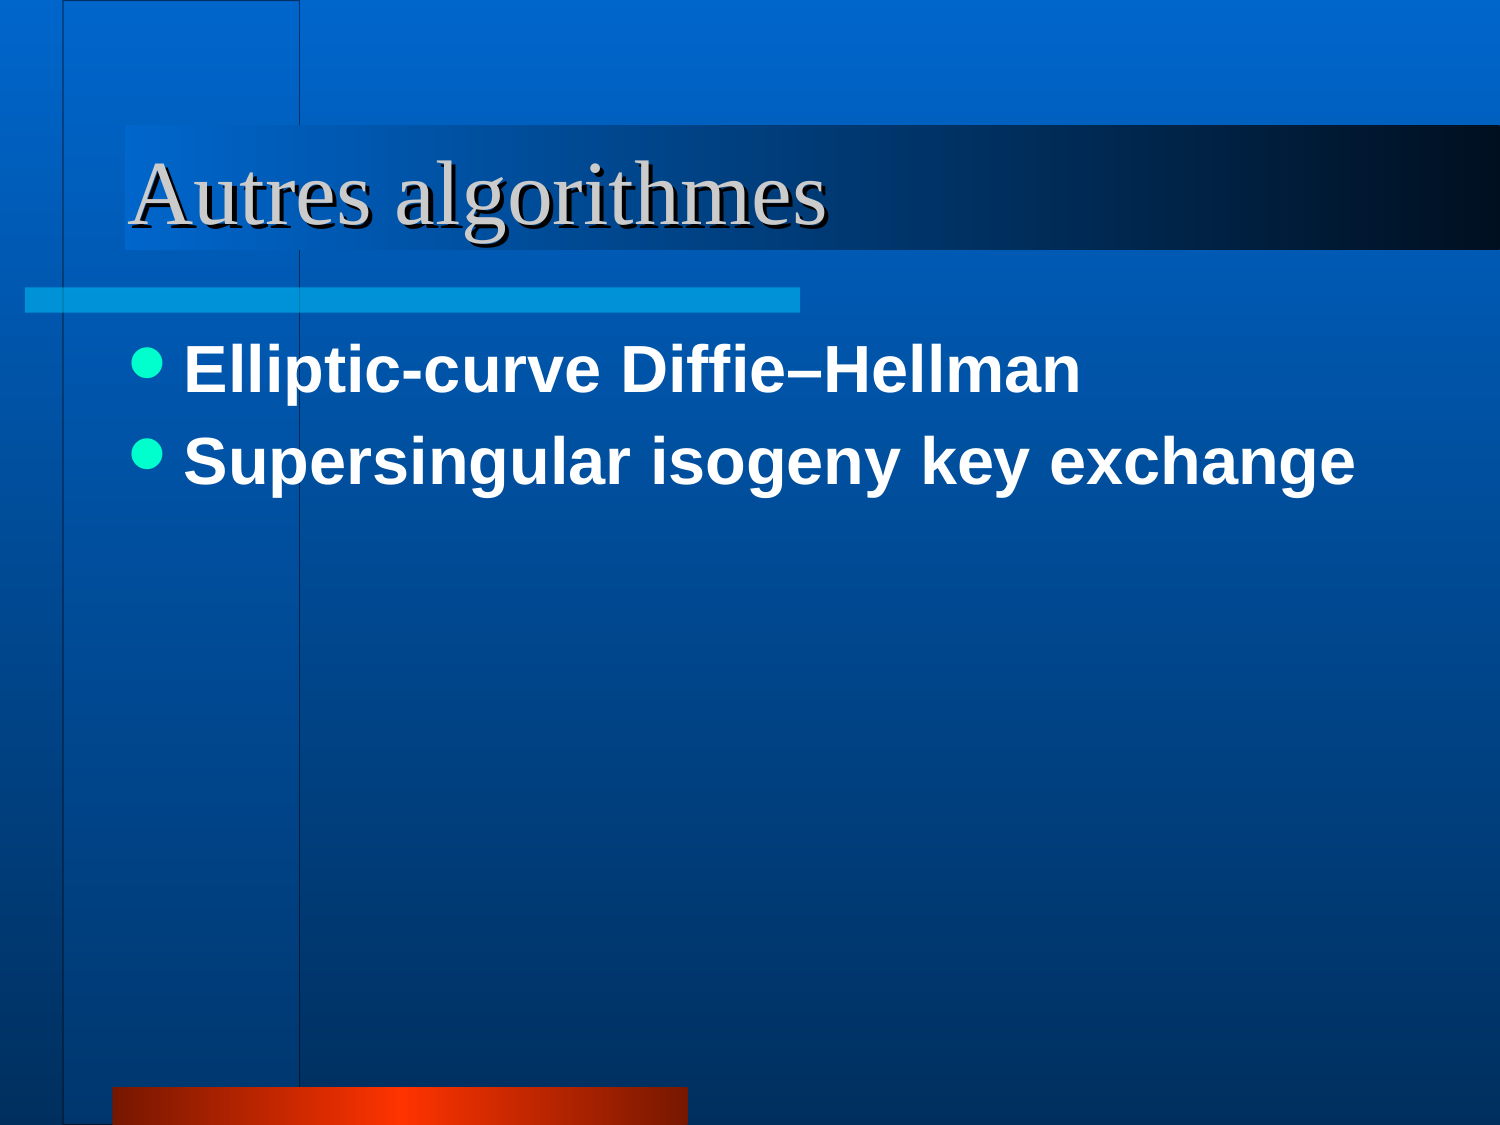

# Autres algorithmes
Elliptic-curve Diffie–Hellman
Supersingular isogeny key exchange